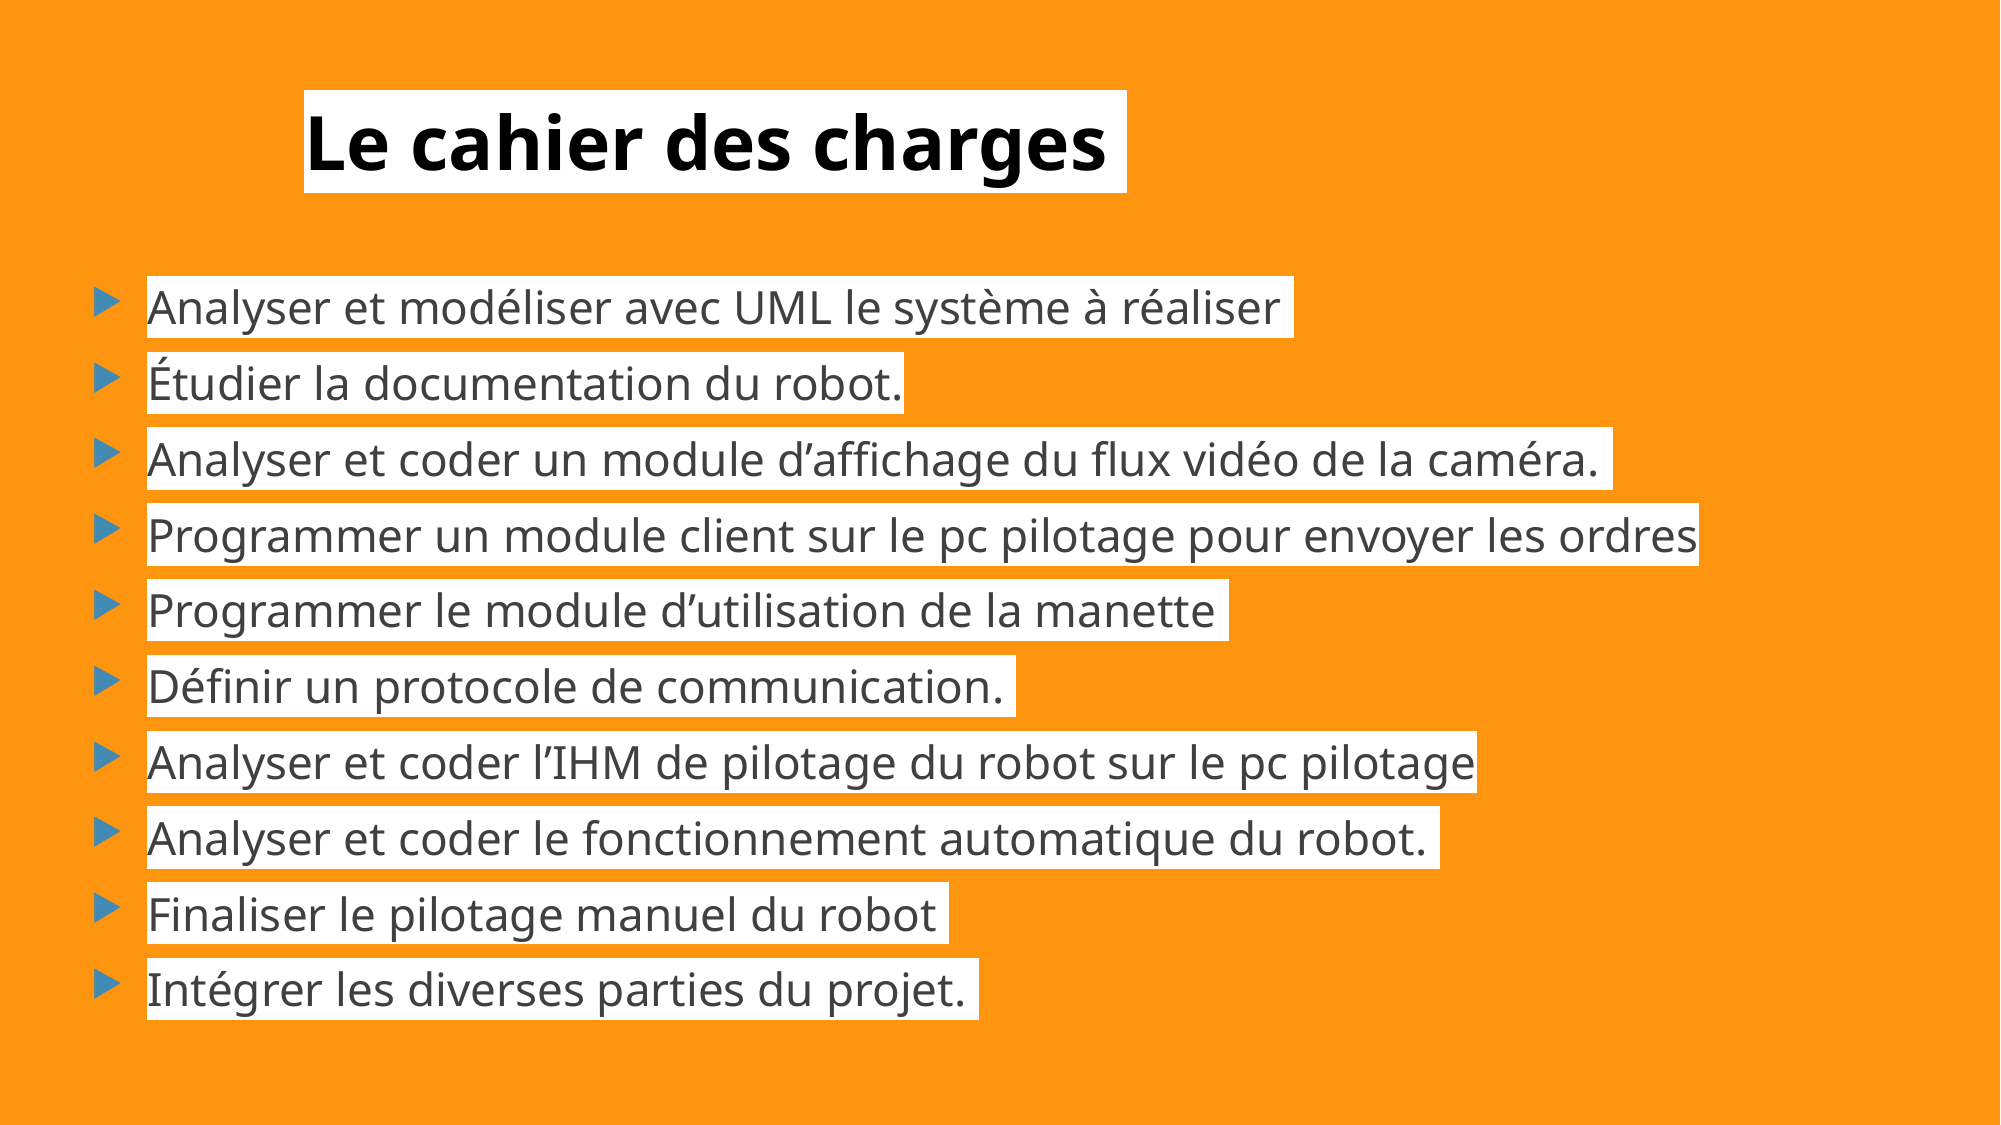

# Le cahier des charges
Analyser et modéliser avec UML le système à réaliser
Étudier la documentation du robot.
Analyser et coder un module d’affichage du flux vidéo de la caméra.
Programmer un module client sur le pc pilotage pour envoyer les ordres
Programmer le module d’utilisation de la manette
Définir un protocole de communication.
Analyser et coder l’IHM de pilotage du robot sur le pc pilotage
Analyser et coder le fonctionnement automatique du robot.
Finaliser le pilotage manuel du robot
Intégrer les diverses parties du projet.